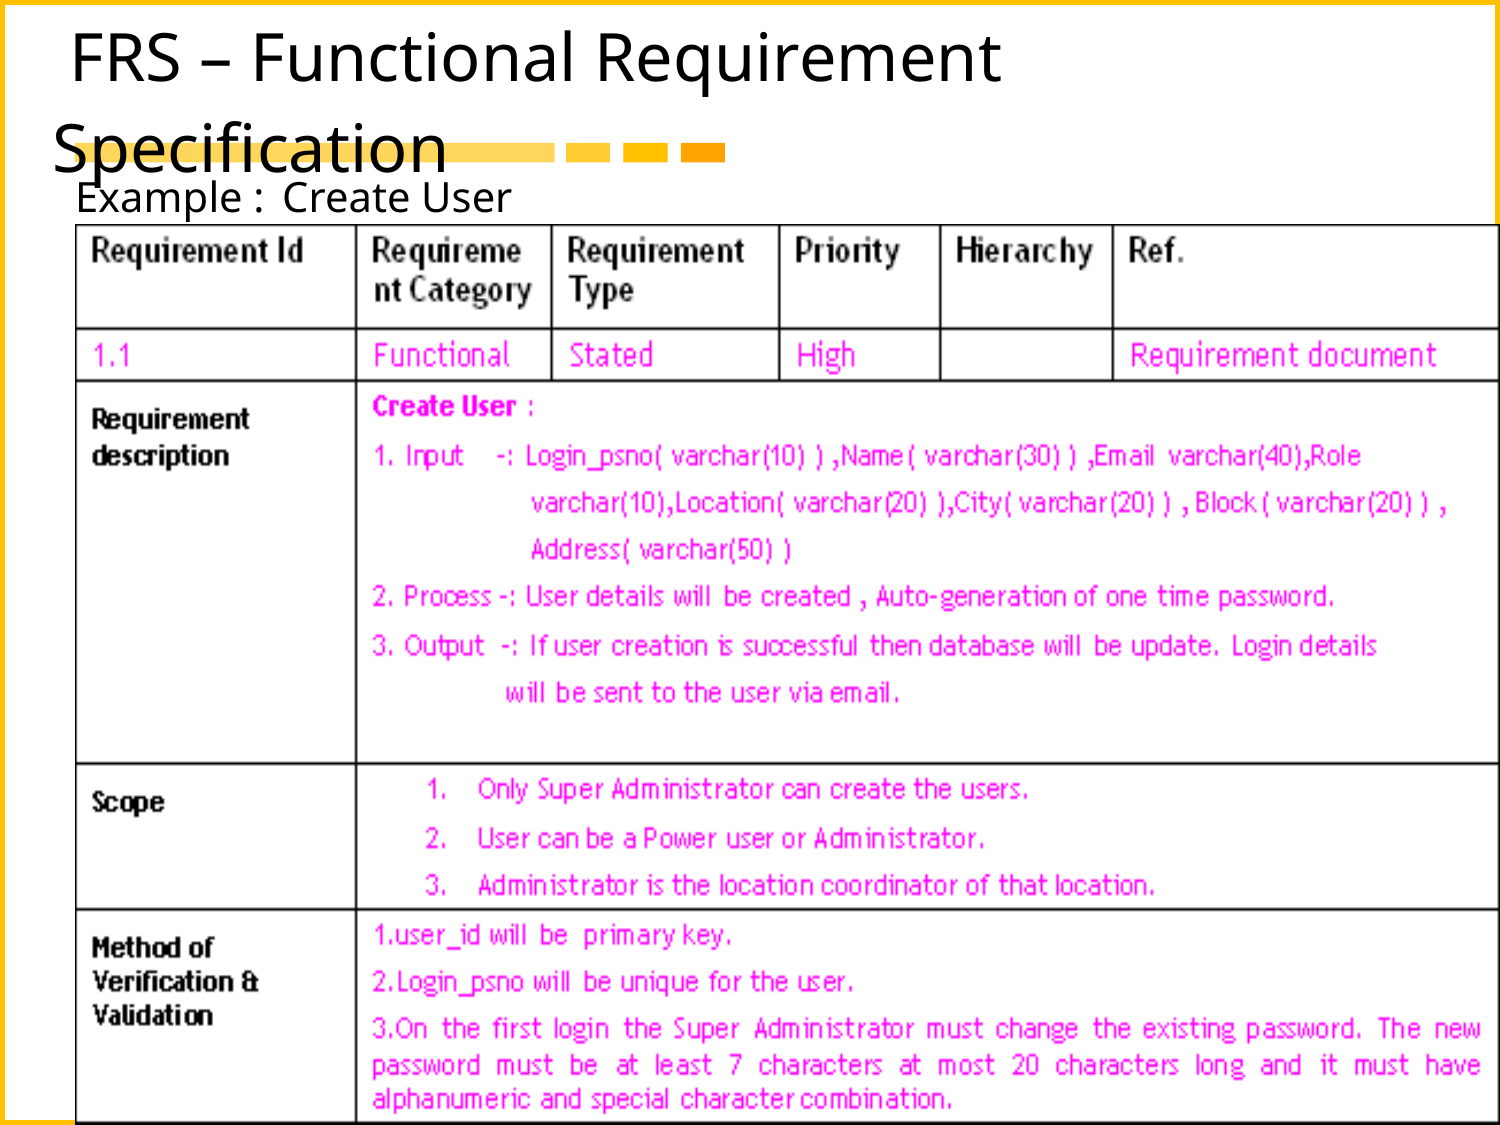

# FRS – Functional Requirement Specification
Example : Create User